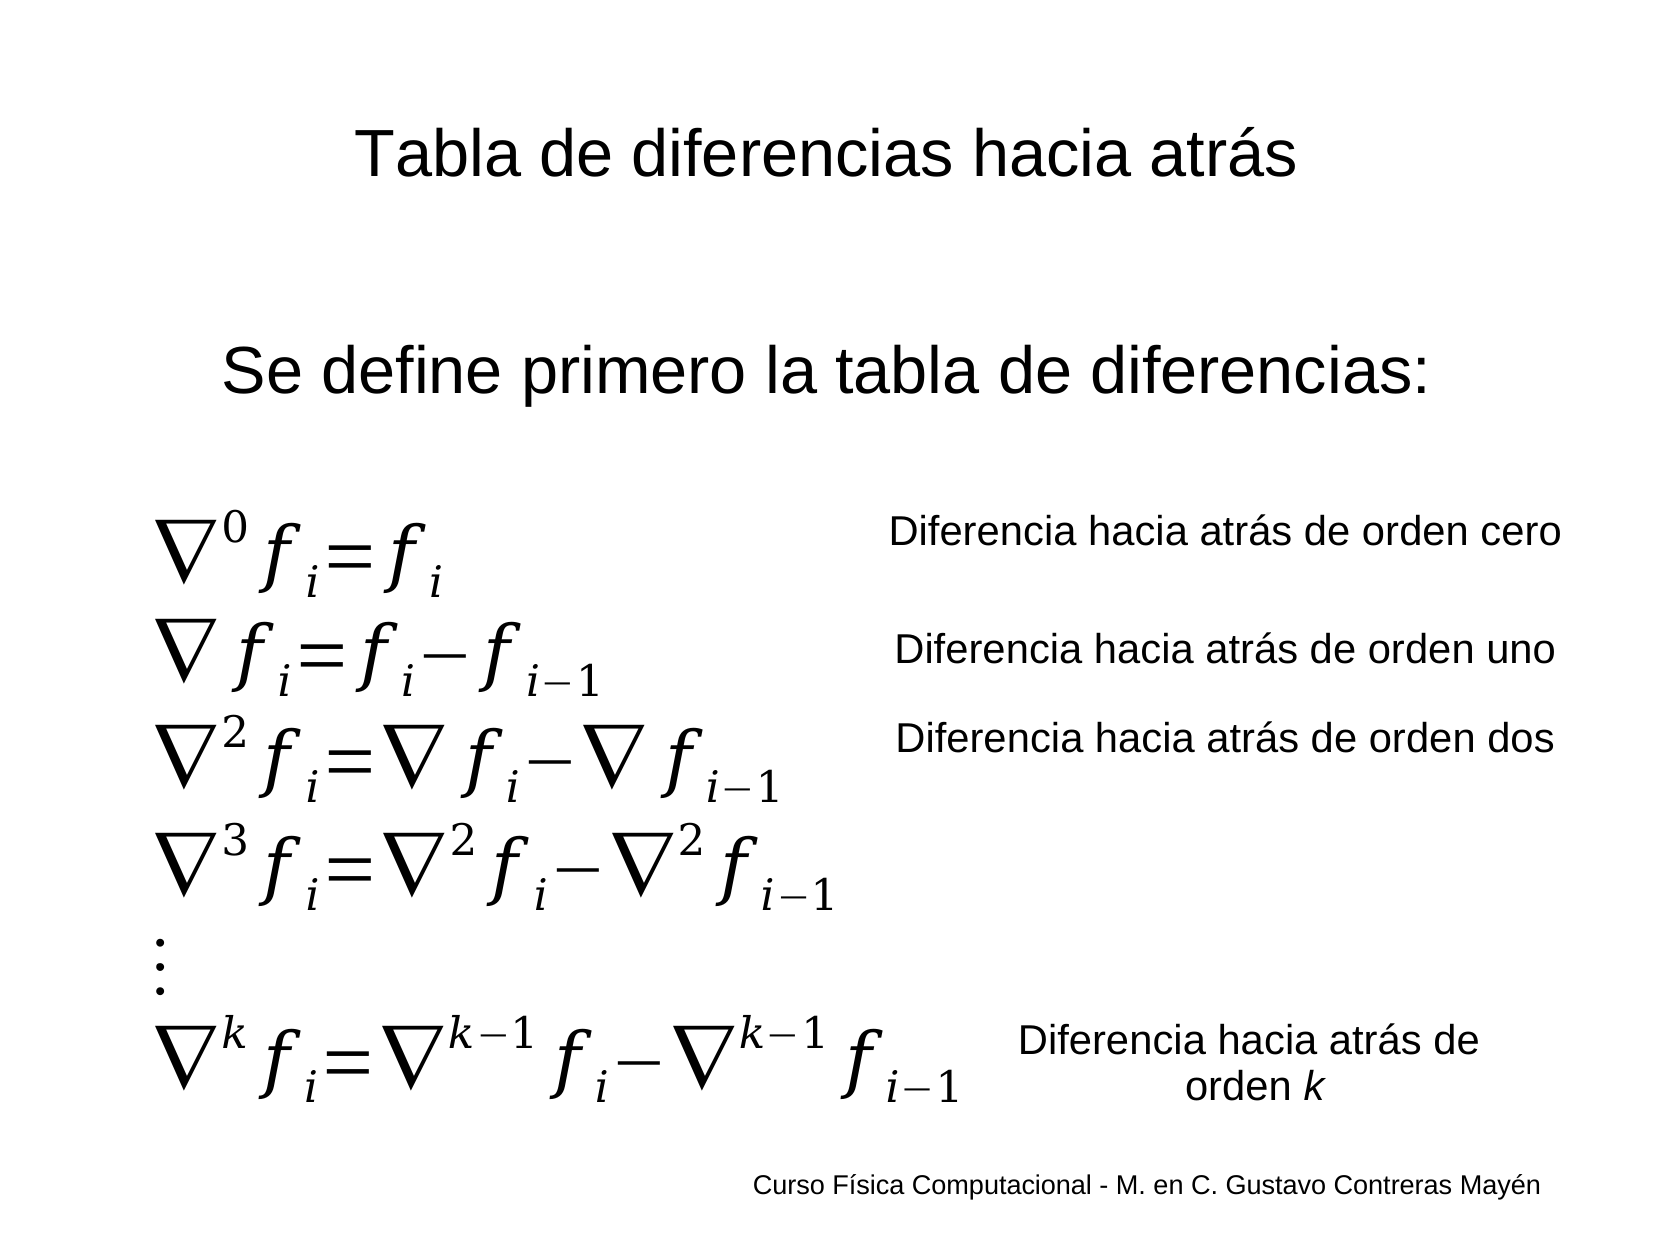

# Tabla de diferencias hacia atrás
Se define primero la tabla de diferencias:
Diferencia hacia atrás de orden cero
Diferencia hacia atrás de orden uno
Diferencia hacia atrás de orden dos
Diferencia hacia atrás de
orden k